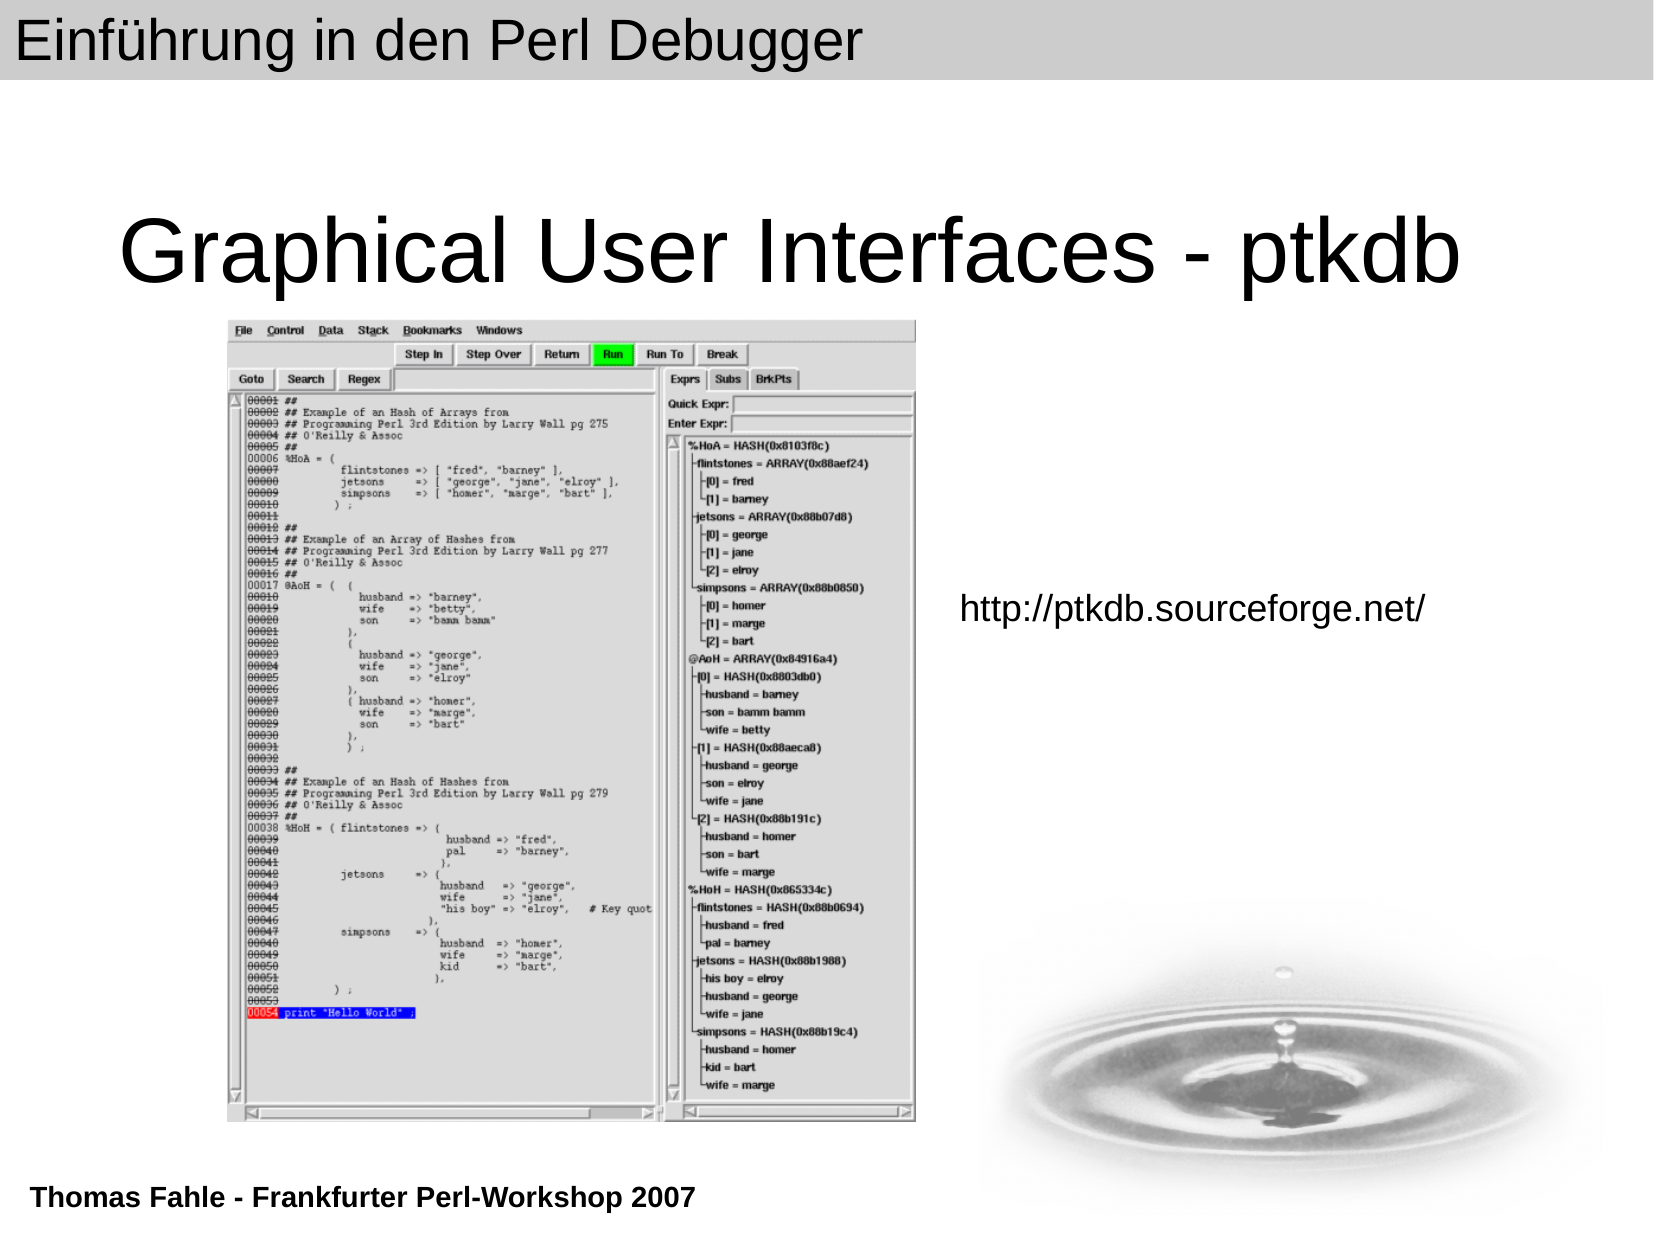

# Graphical User Interfaces - ptkdb
http://ptkdb.sourceforge.net/